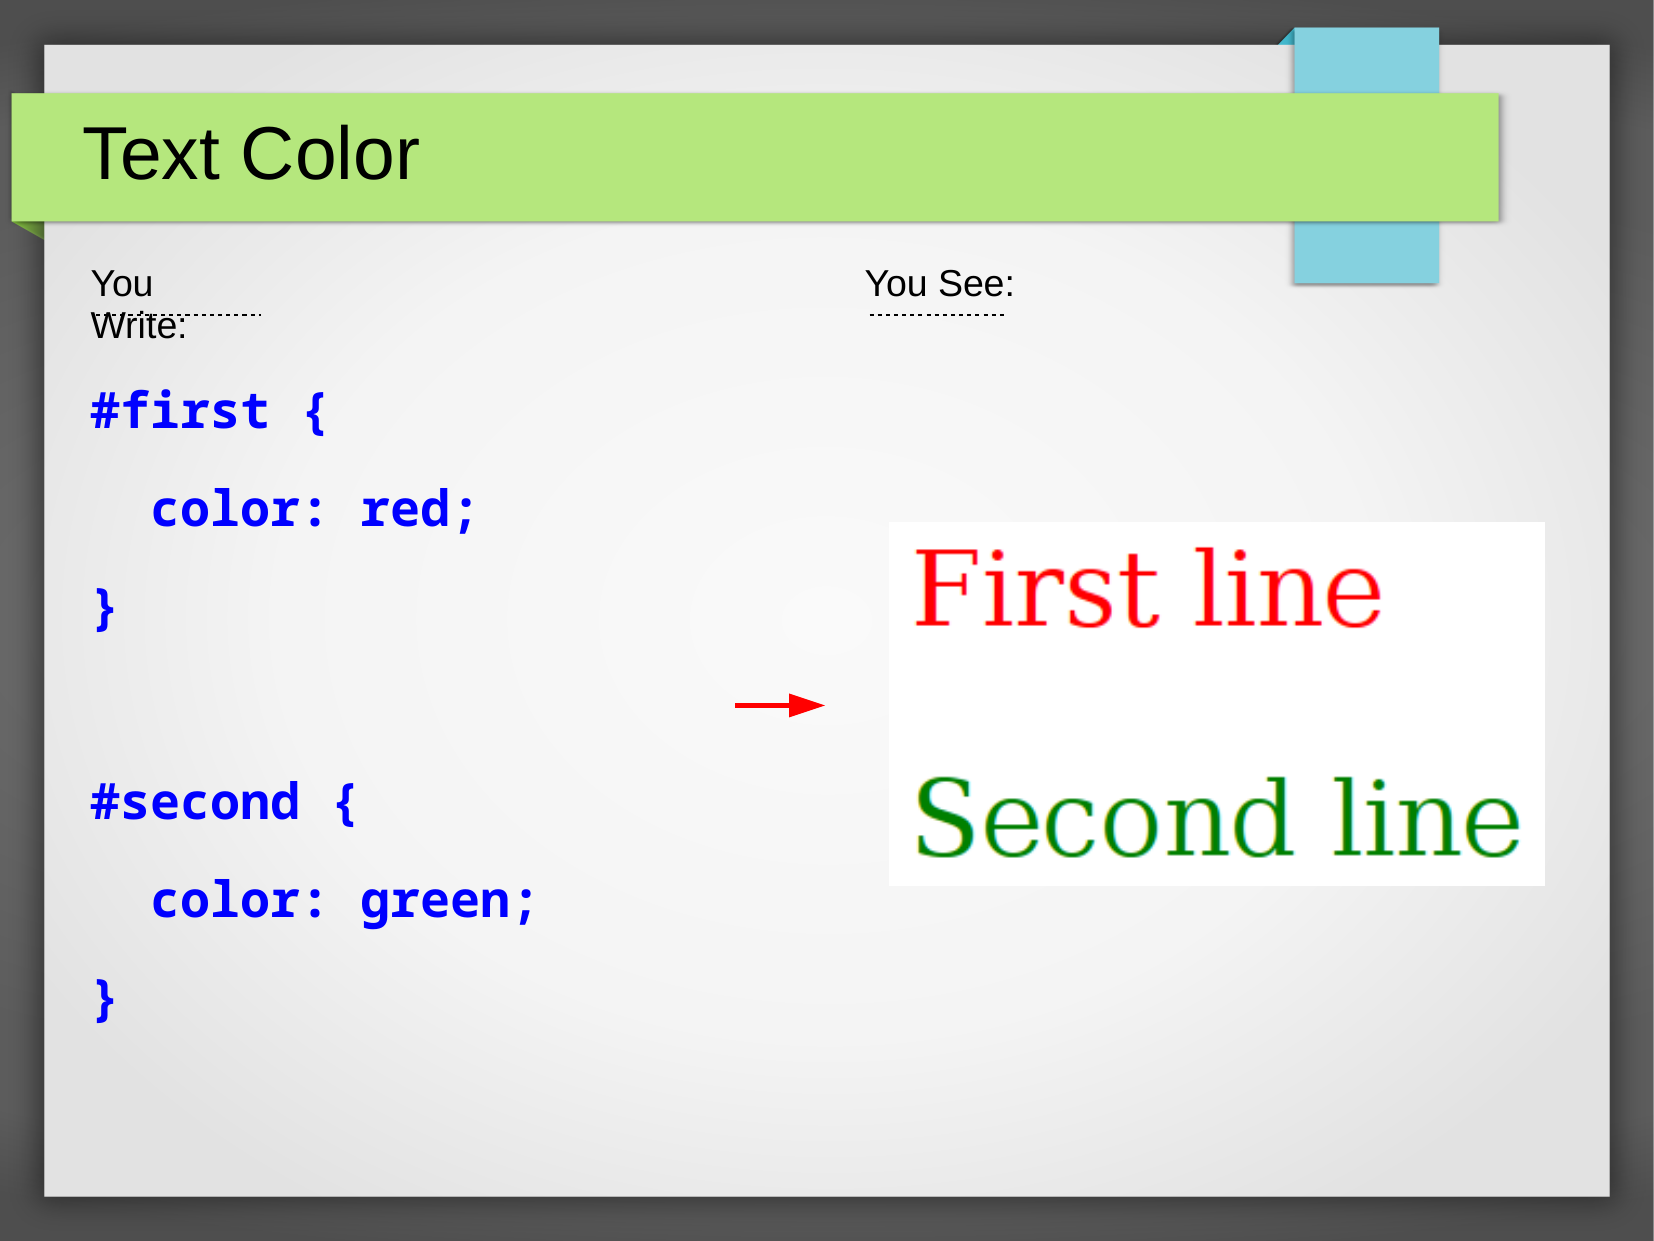

# Text Color
You Write:
You See:
#first {
 color: red;
}
#second {
 color: green;
}